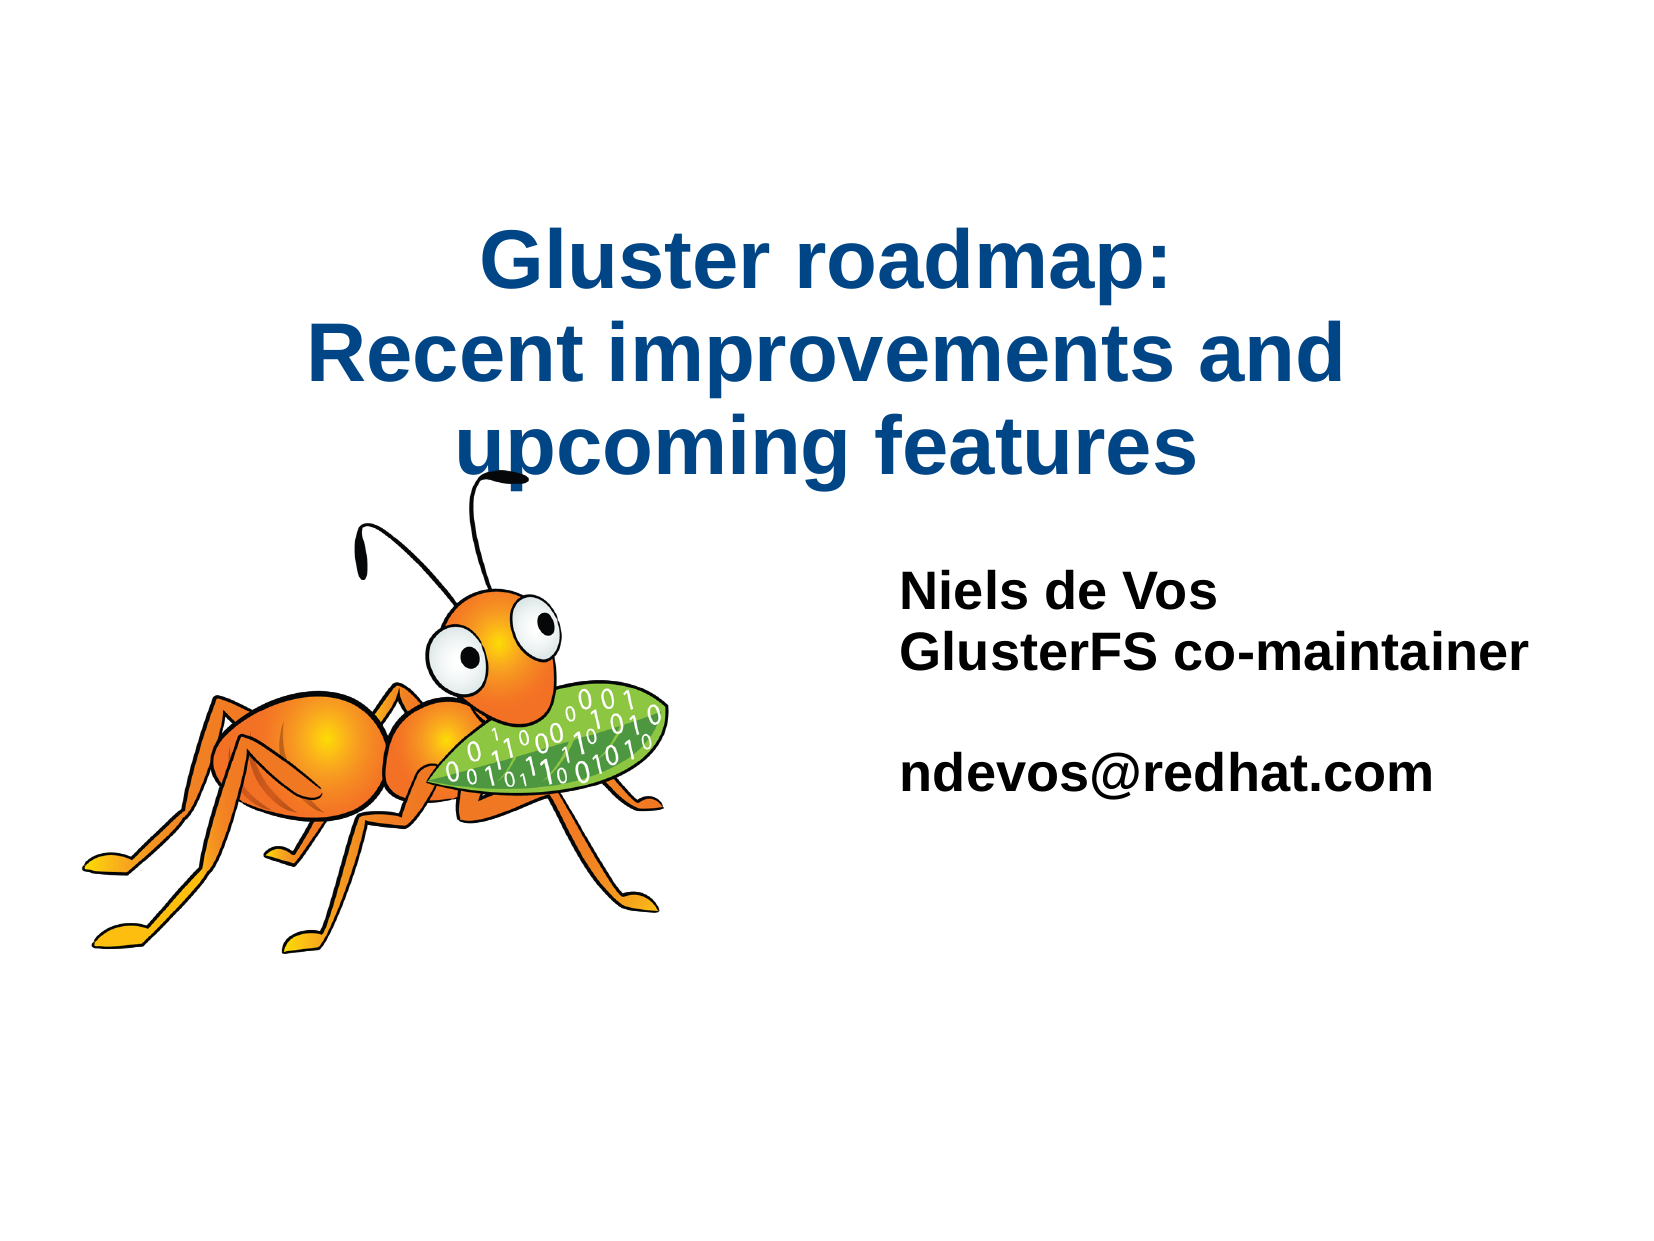

# Gluster roadmap:
Recent improvements and
upcoming features
Niels de Vos
GlusterFS co-maintainer
ndevos@redhat.com